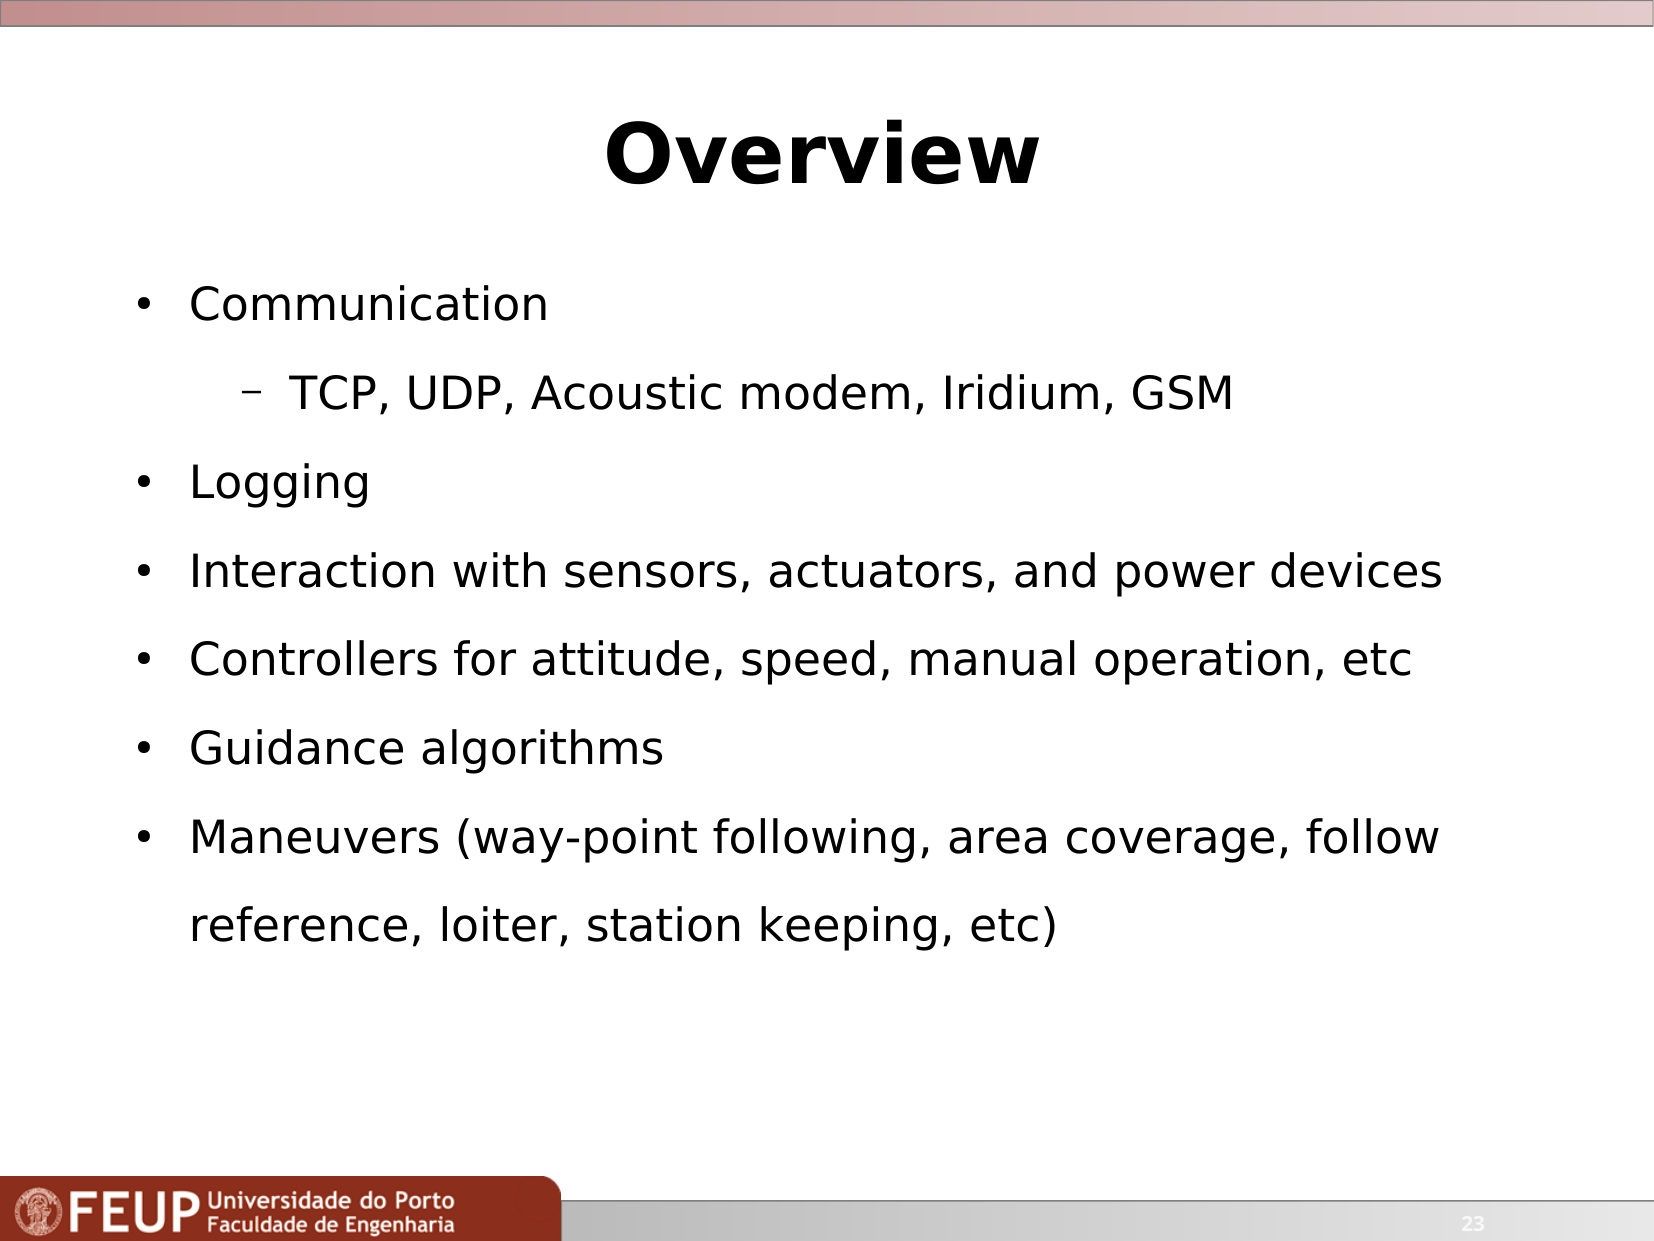

# Overview
Communication
TCP, UDP, Acoustic modem, Iridium, GSM
Logging
Interaction with sensors, actuators, and power devices
Controllers for attitude, speed, manual operation, etc
Guidance algorithms
Maneuvers (way-point following, area coverage, follow reference, loiter, station keeping, etc)